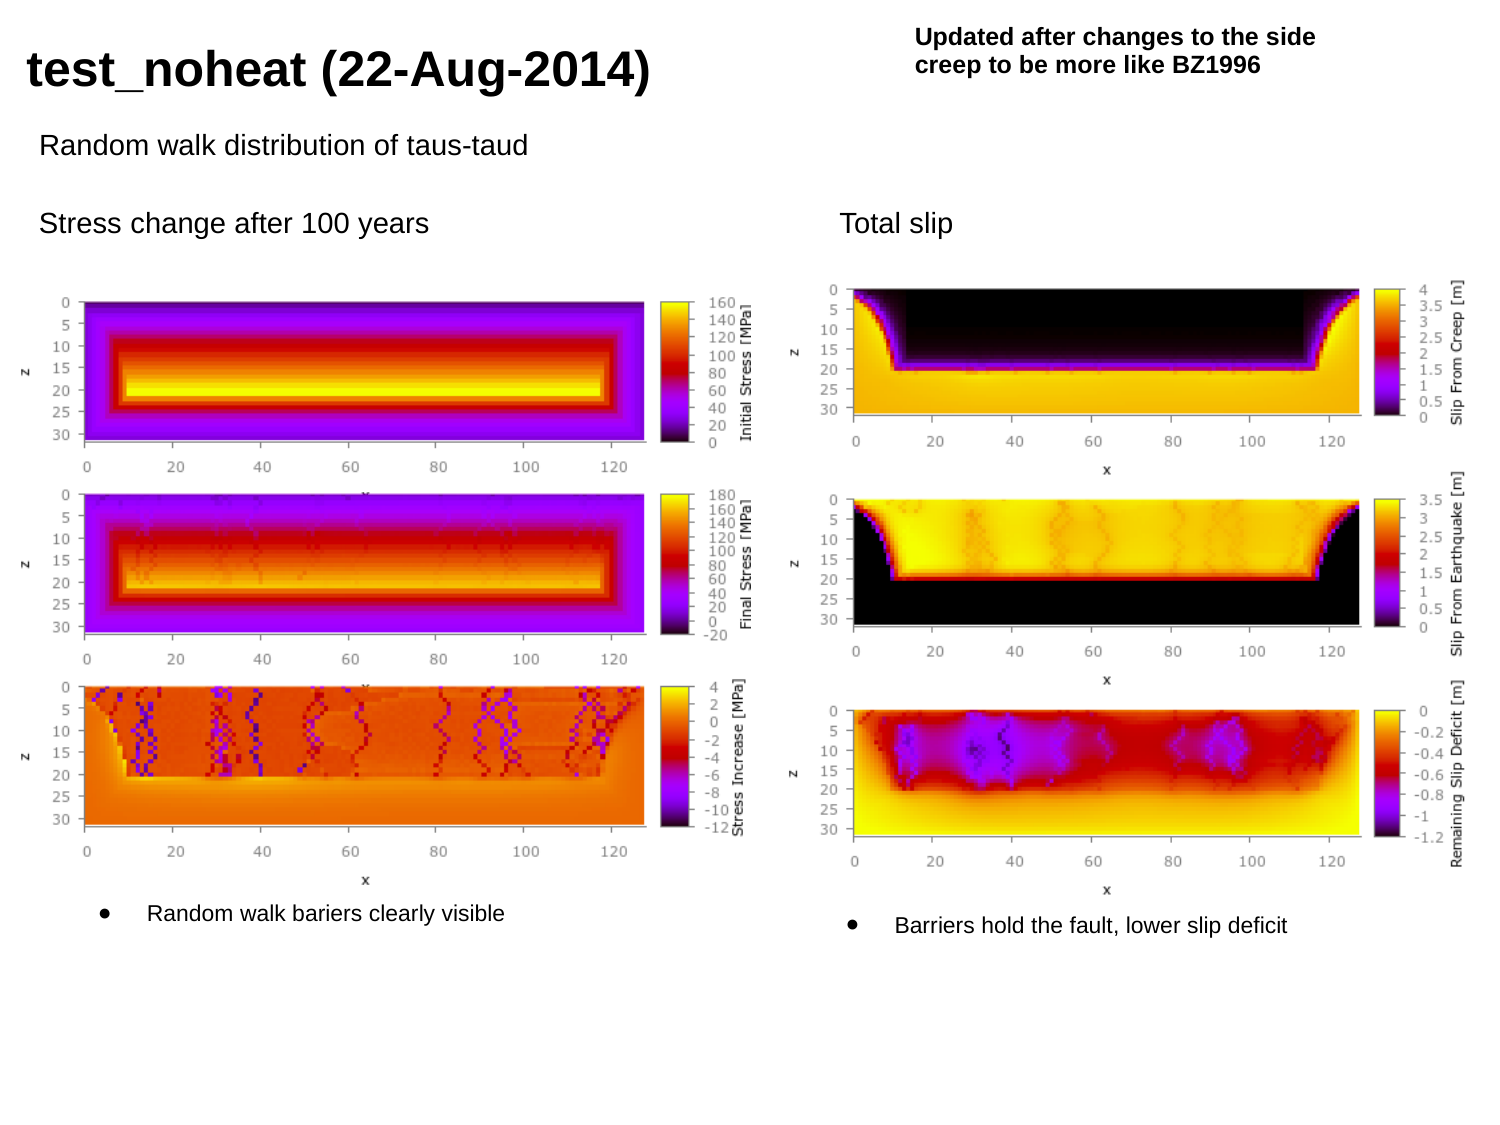

Updated after changes to the side creep to be more like BZ1996
# test_noheat (22-Aug-2014)
Random walk distribution of taus-taud
Stress change after 100 years
Total slip
Random walk bariers clearly visible
Barriers hold the fault, lower slip deficit